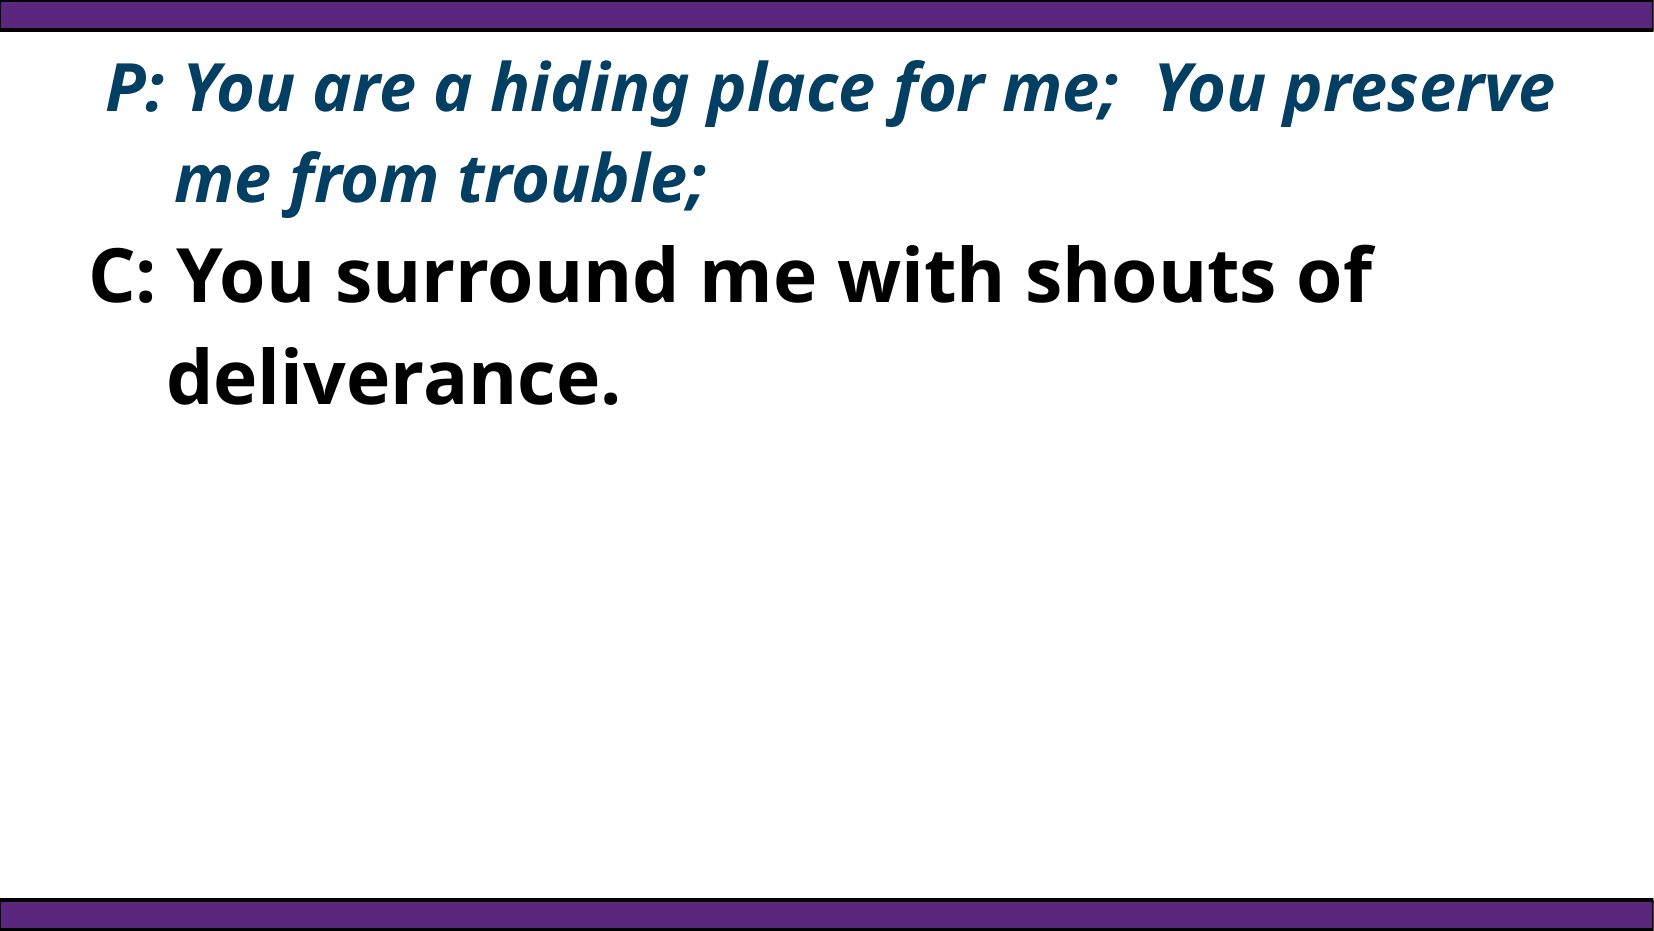

P: You are a hiding place for me; You preserve
 me from trouble;
C: You surround me with shouts of
 deliverance.